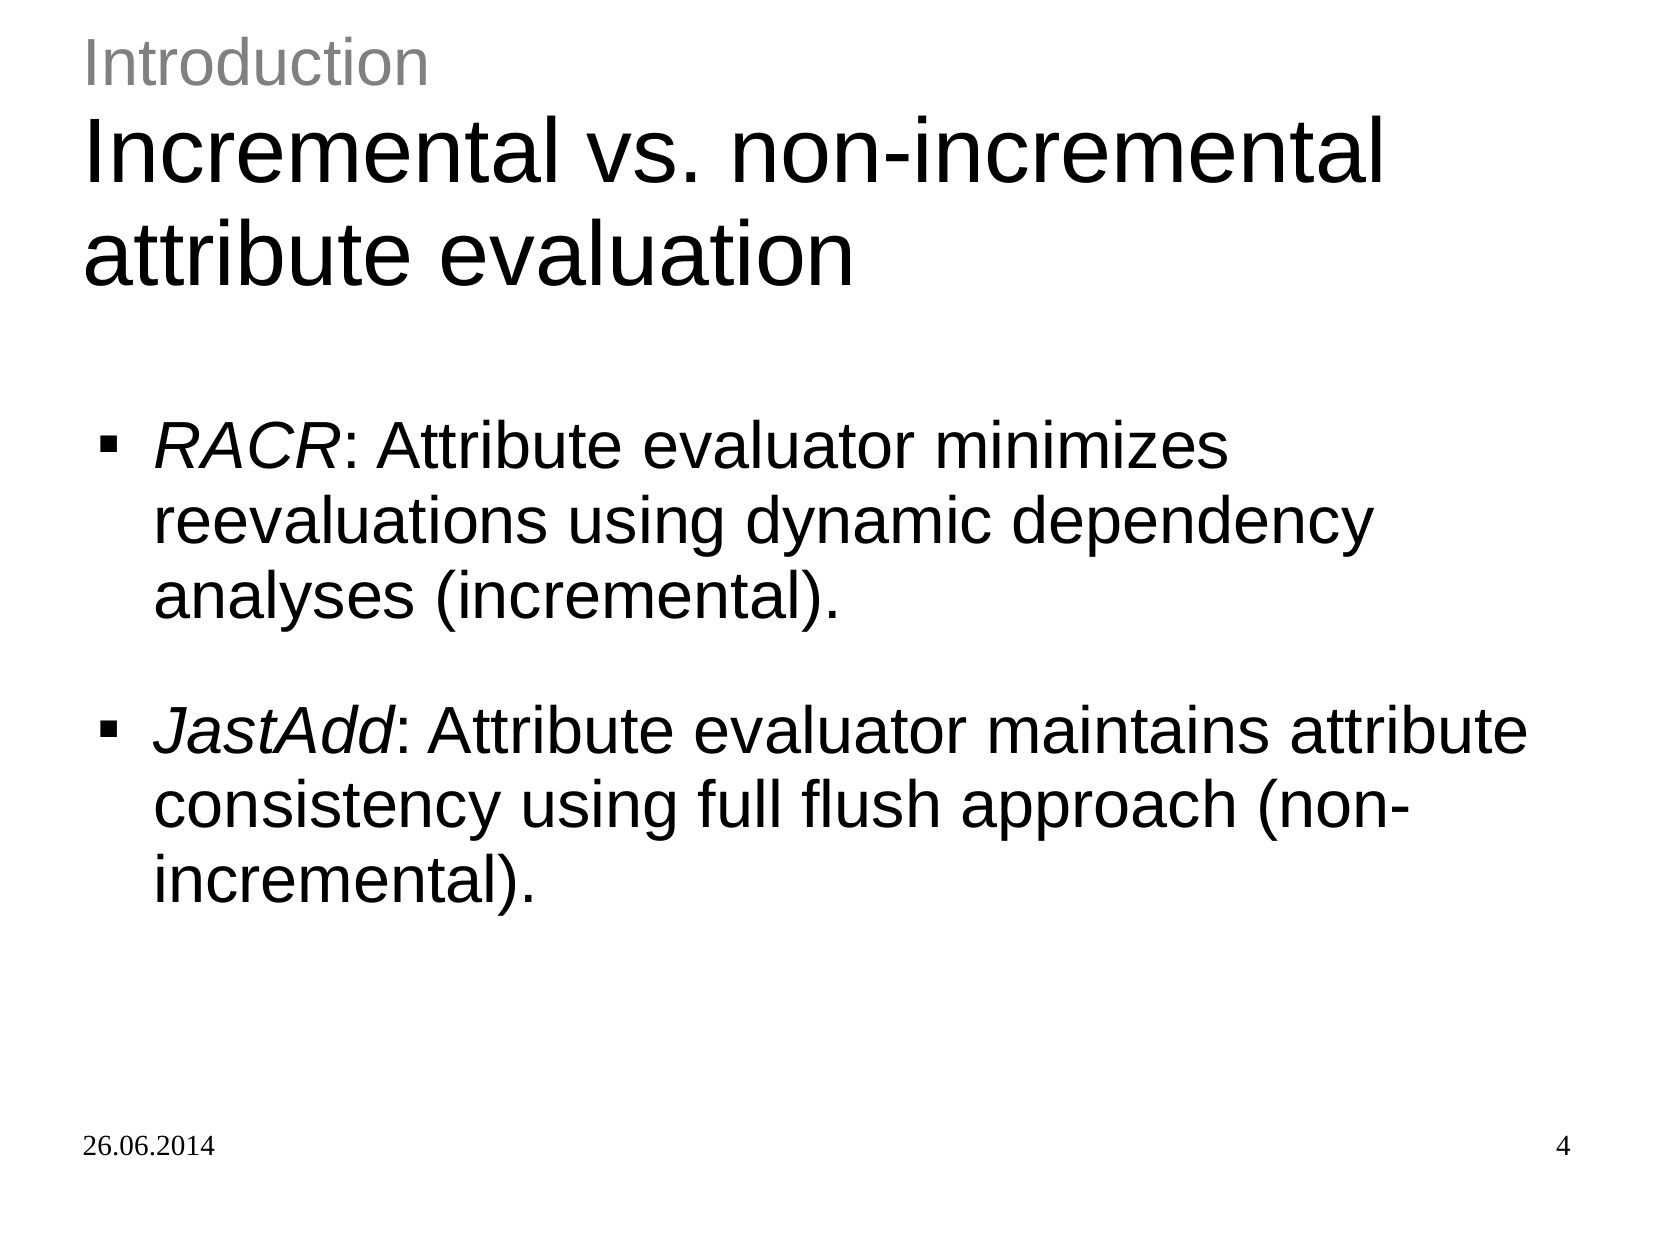

# Introduction Incremental vs. non-incremental attribute evaluation
RACR: Attribute evaluator minimizes reevaluations using dynamic dependency analyses (incremental).
JastAdd: Attribute evaluator maintains attribute consistency using full flush approach (non-incremental).
26.06.2014
4